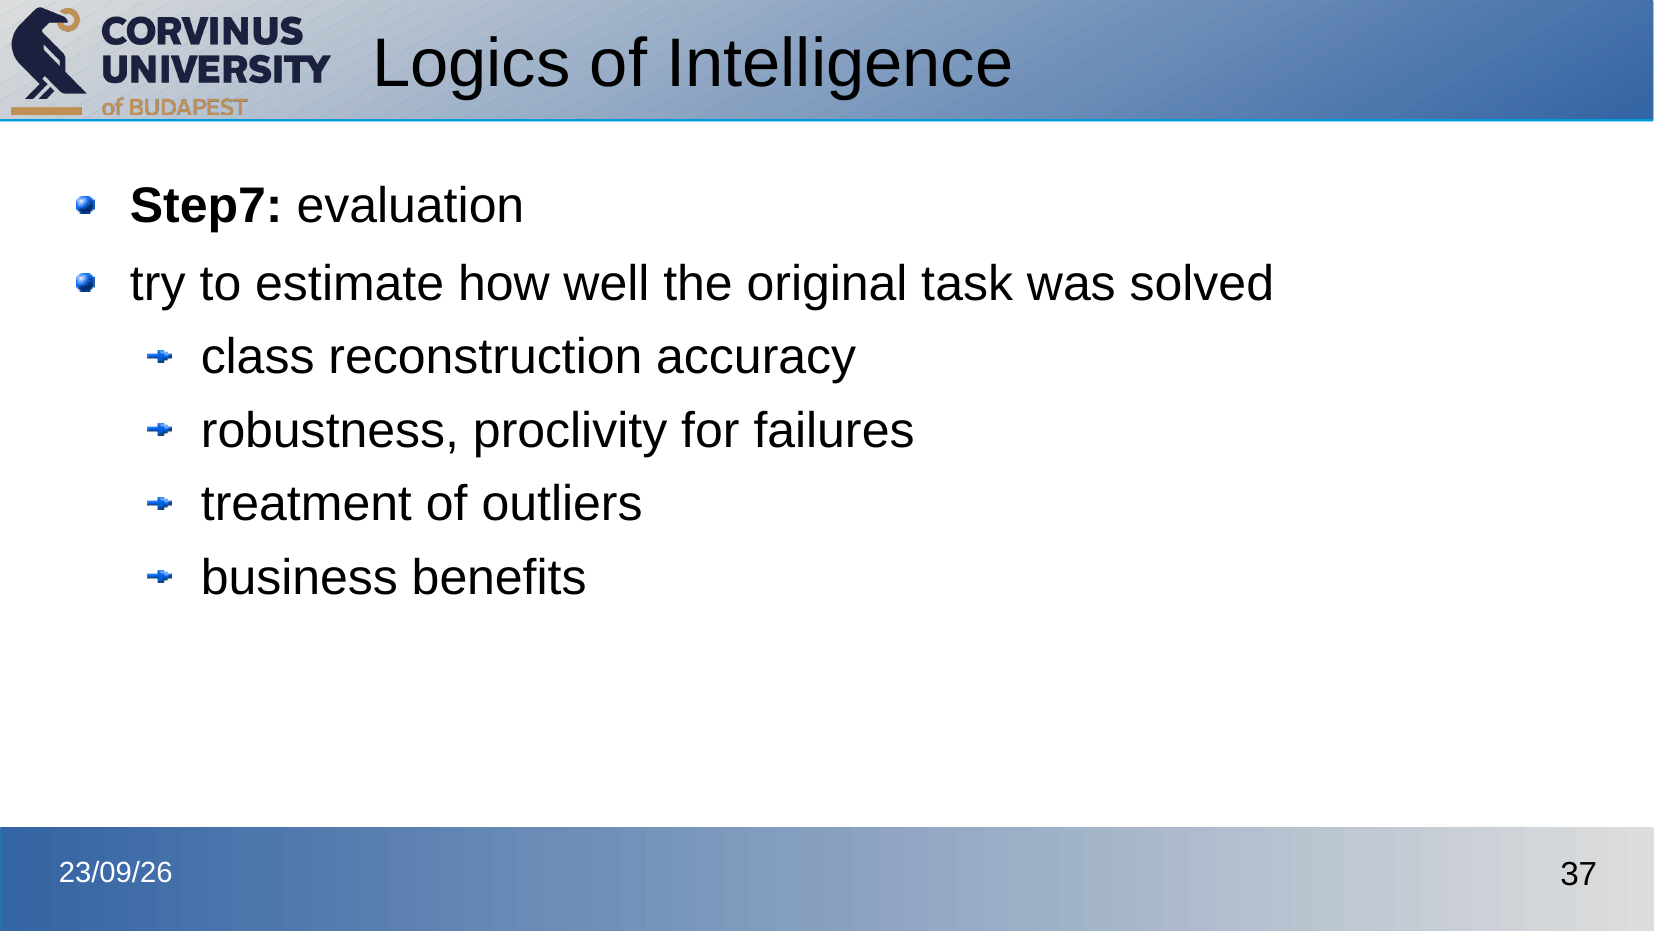

# Logics of Intelligence
Step7: evaluation
try to estimate how well the original task was solved
class reconstruction accuracy
robustness, proclivity for failures
treatment of outliers
business benefits